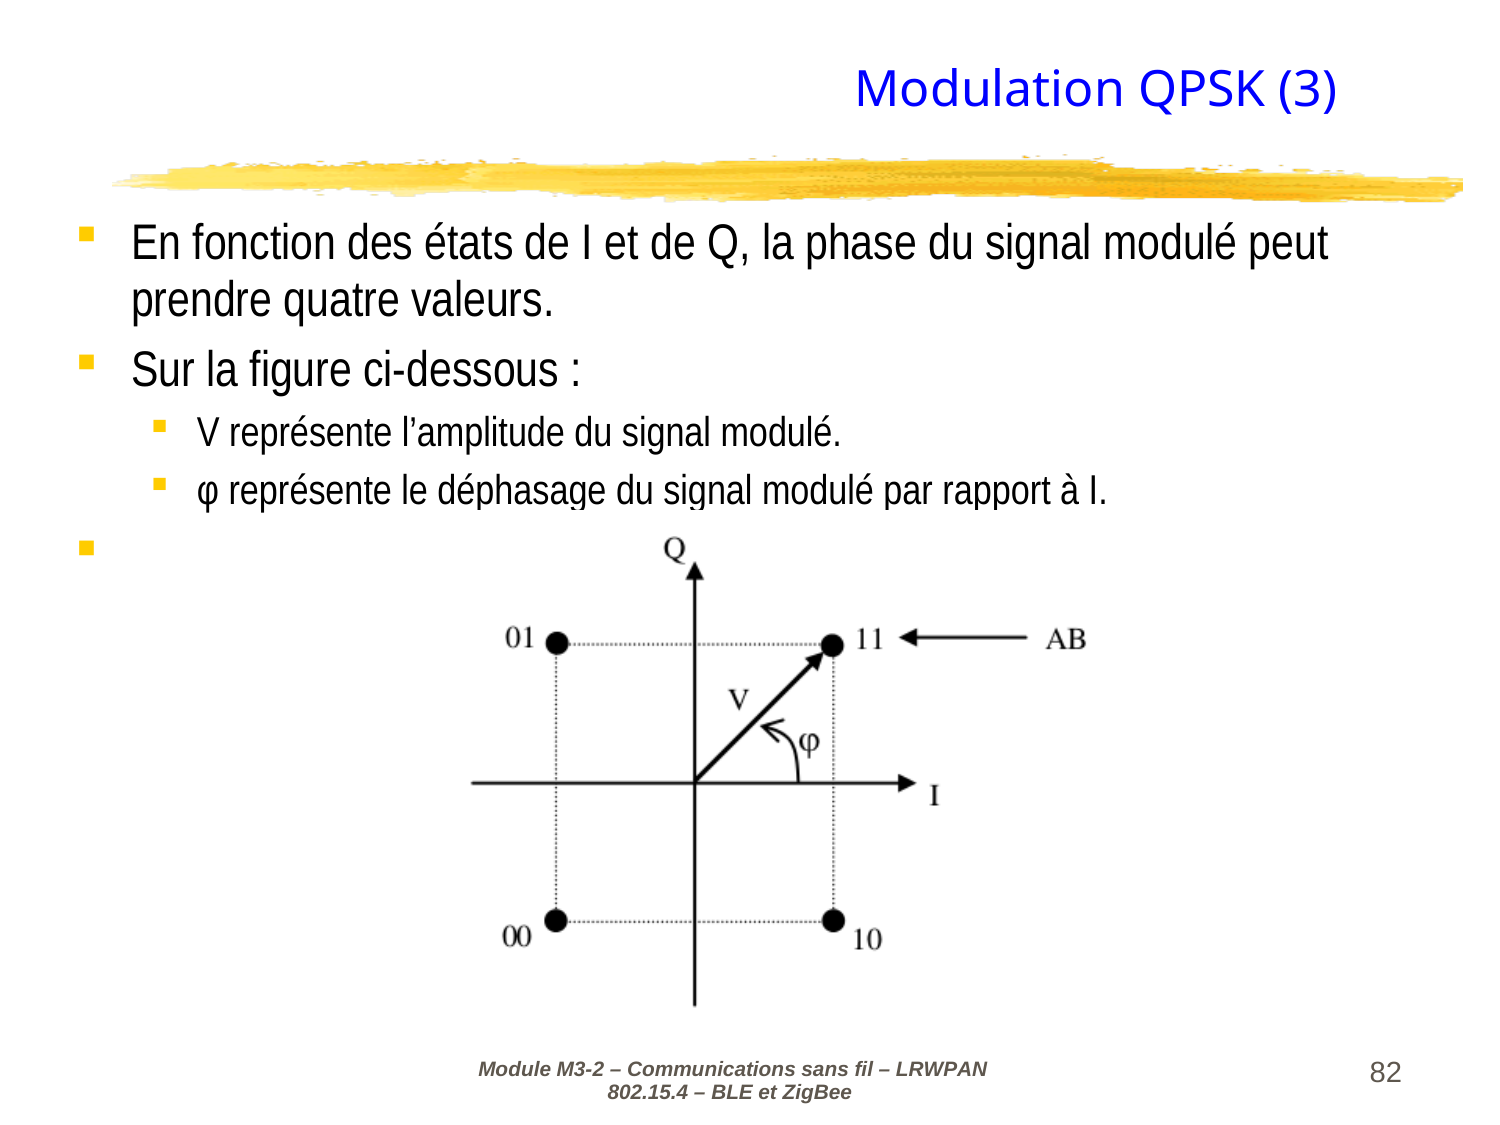

# Modulation QPSK (3)
En fonction des états de I et de Q, la phase du signal modulé peut prendre quatre valeurs.
Sur la figure ci-dessous :
V représente l’amplitude du signal modulé.
φ représente le déphasage du signal modulé par rapport à I.
82